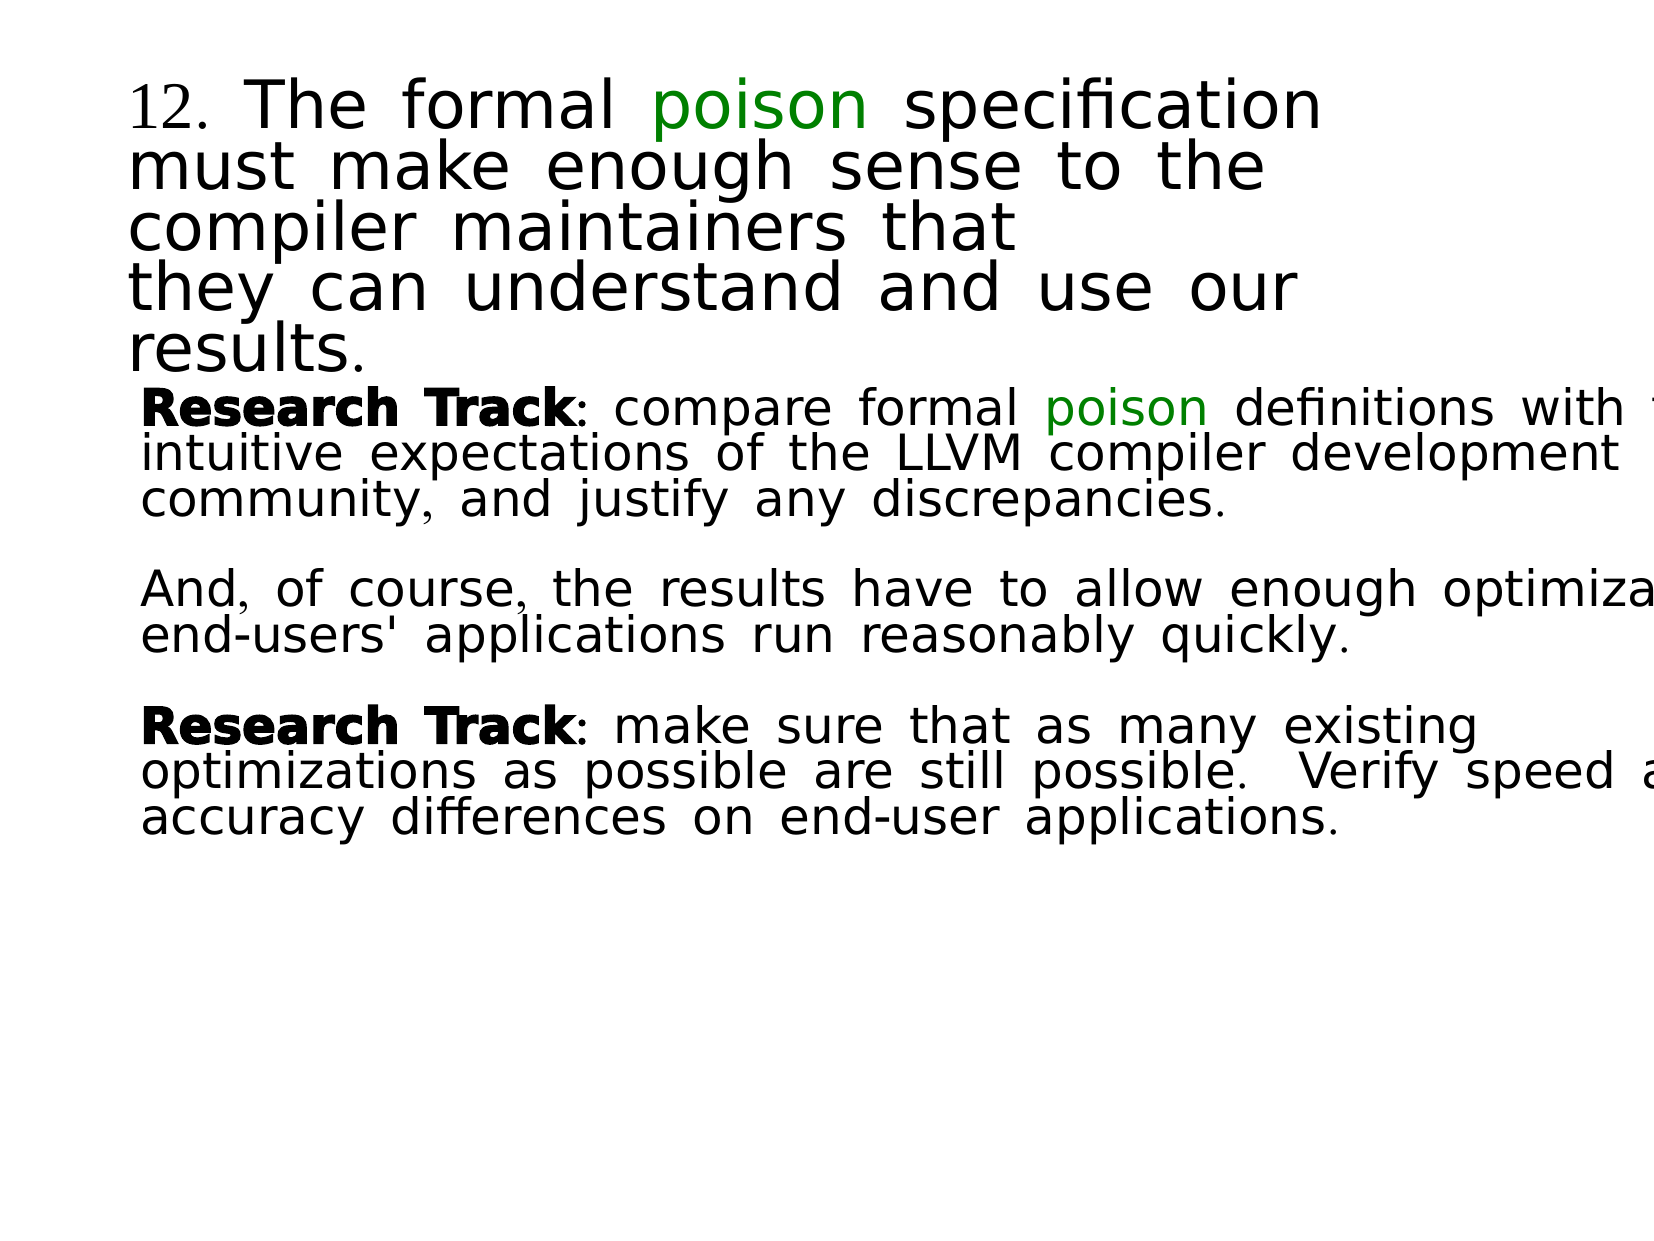

12. The formal poison specification must make enough sense to the compiler maintainers that
they can understand and use our results.
Research Track: compare formal poison definitions with the
intuitive expectations of the LLVM compiler development
community, and justify any discrepancies.
And, of course, the results have to allow enough optimization that
end-users' applications run reasonably quickly.
Research Track: make sure that as many existing
optimizations as possible are still possible. Verify speed and
accuracy differences on end-user applications.